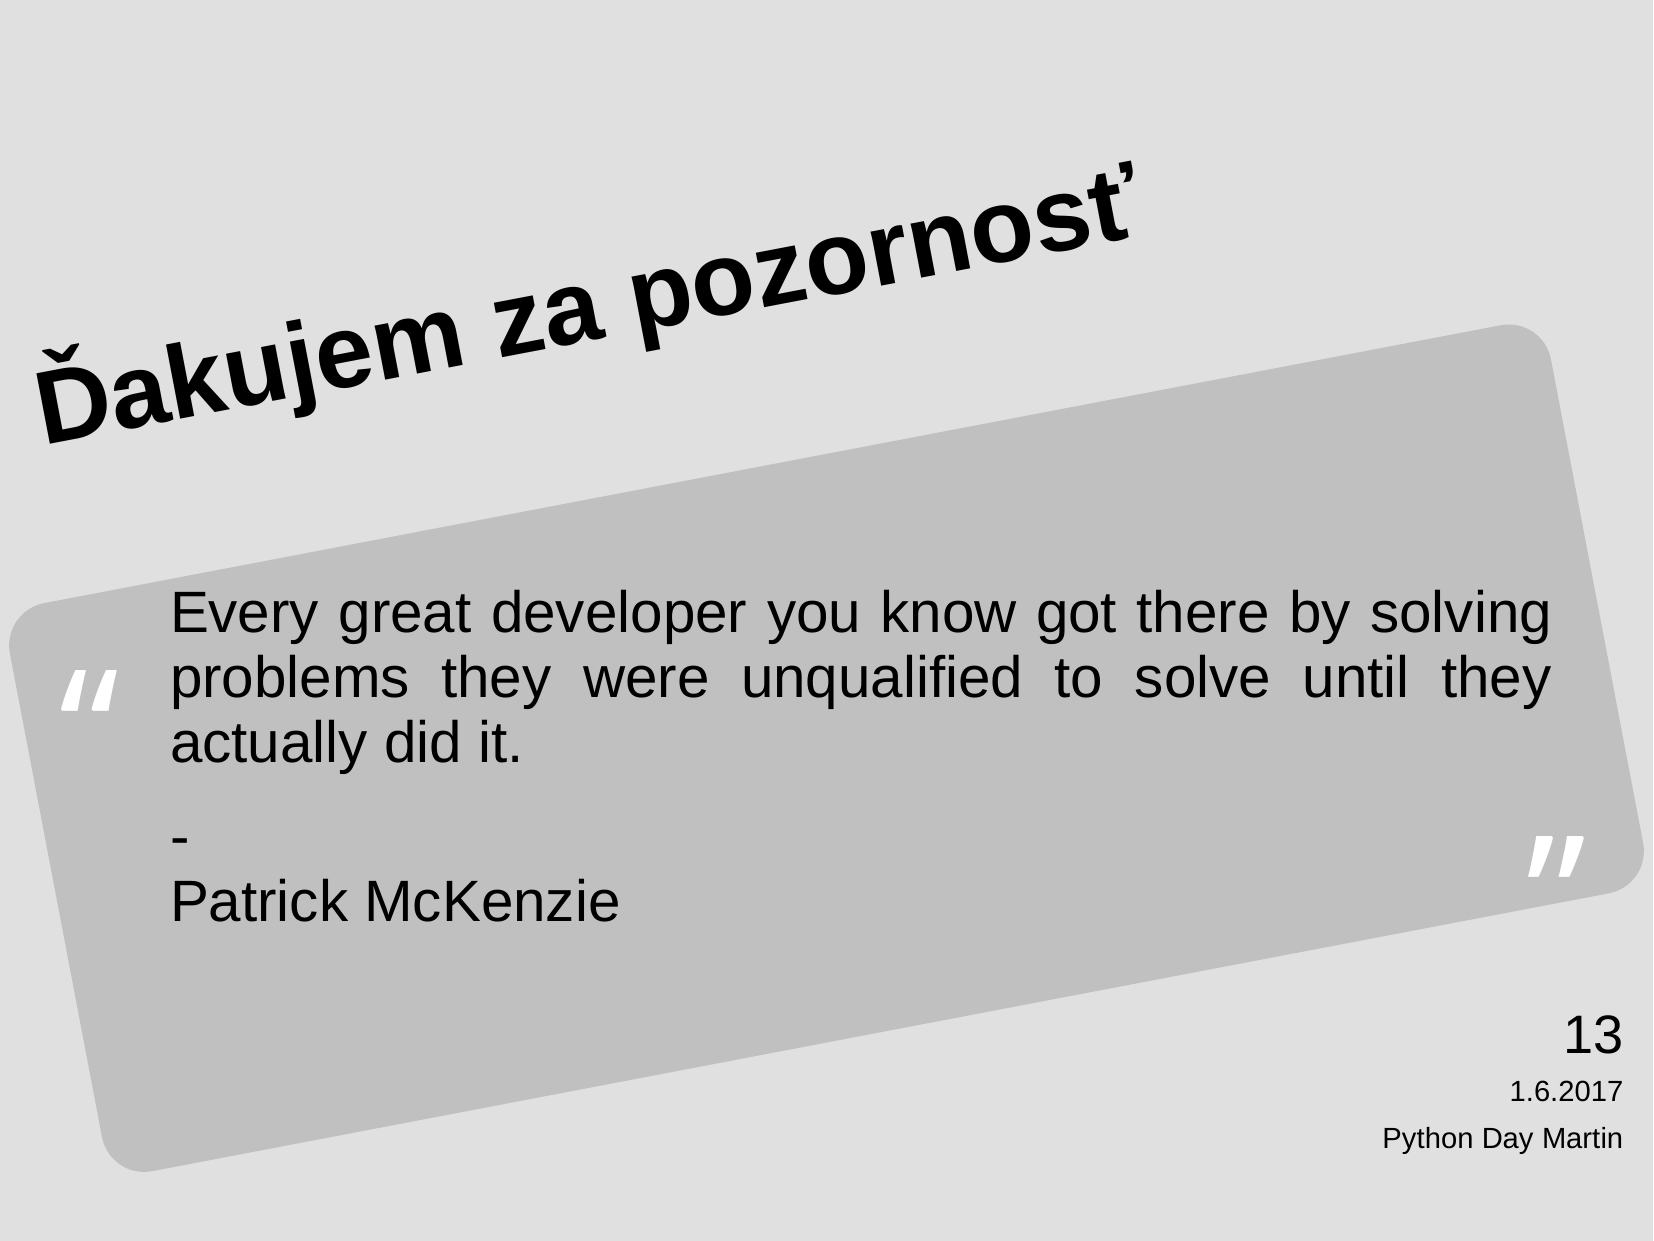

# Ďakujem za pozornosť
Every great developer you know got there by solving problems they were unqualified to solve until they actually did it.
-
Patrick McKenzie
13
Your footer here.